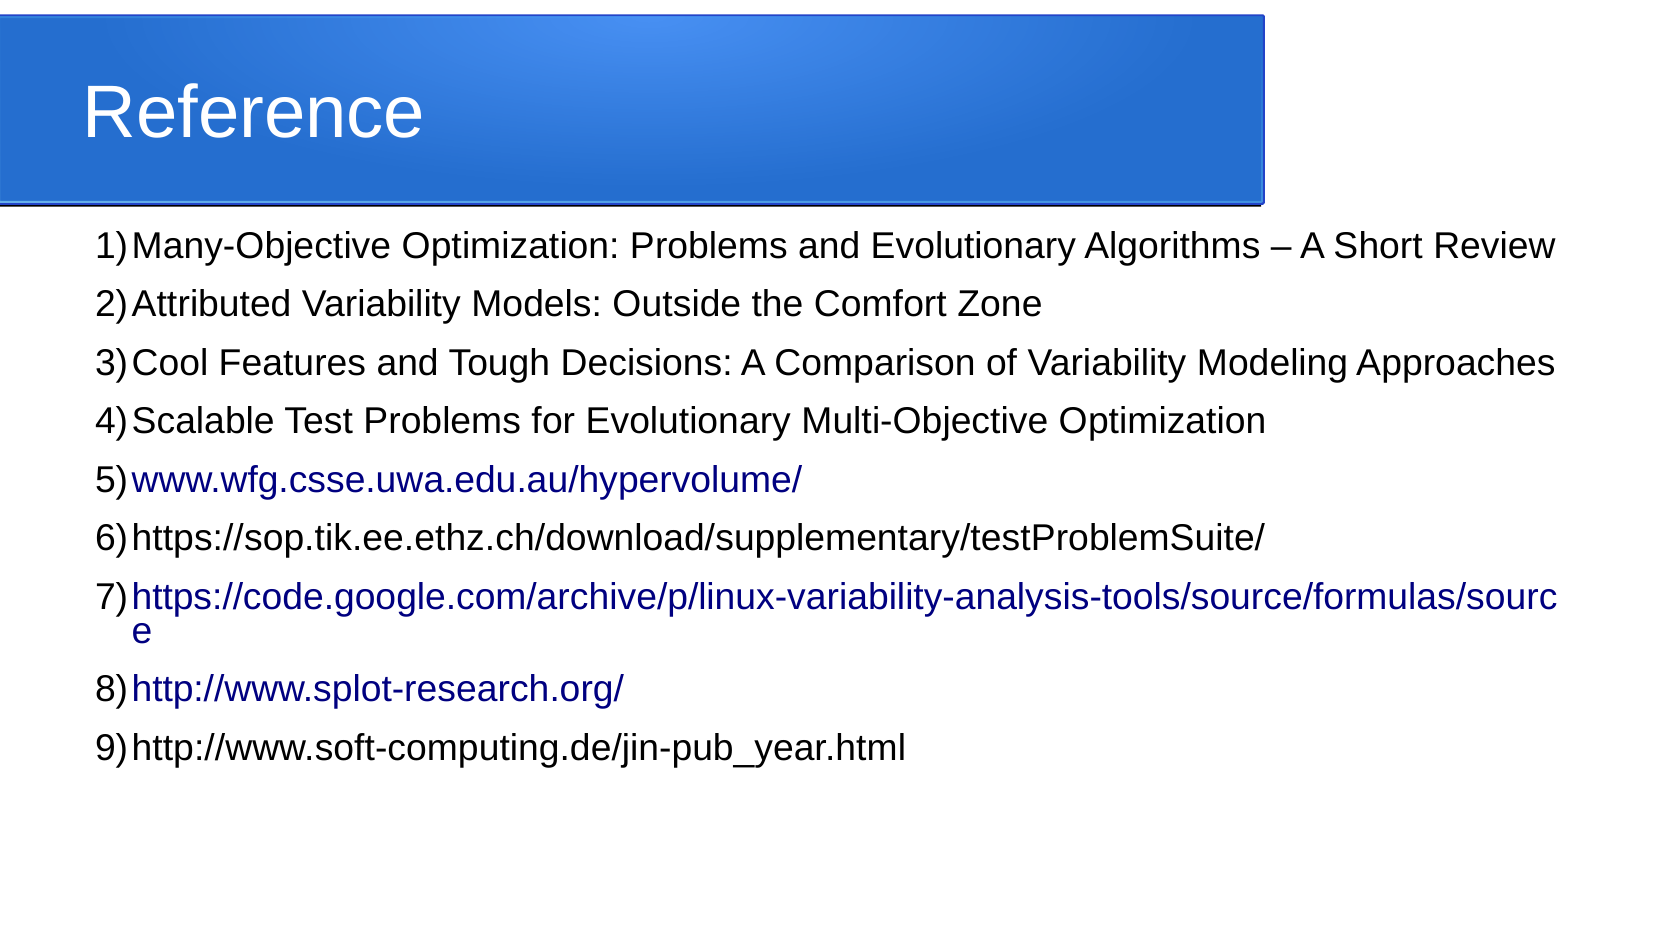

# Reference
Many-Objective Optimization: Problems and Evolutionary Algorithms – A Short Review
Attributed Variability Models: Outside the Comfort Zone
Cool Features and Tough Decisions: A Comparison of Variability Modeling Approaches
Scalable Test Problems for Evolutionary Multi-Objective Optimization
www.wfg.csse.uwa.edu.au/hypervolume/
https://sop.tik.ee.ethz.ch/download/supplementary/testProblemSuite/
https://code.google.com/archive/p/linux-variability-analysis-tools/source/formulas/source
http://www.splot-research.org/
http://www.soft-computing.de/jin-pub_year.html